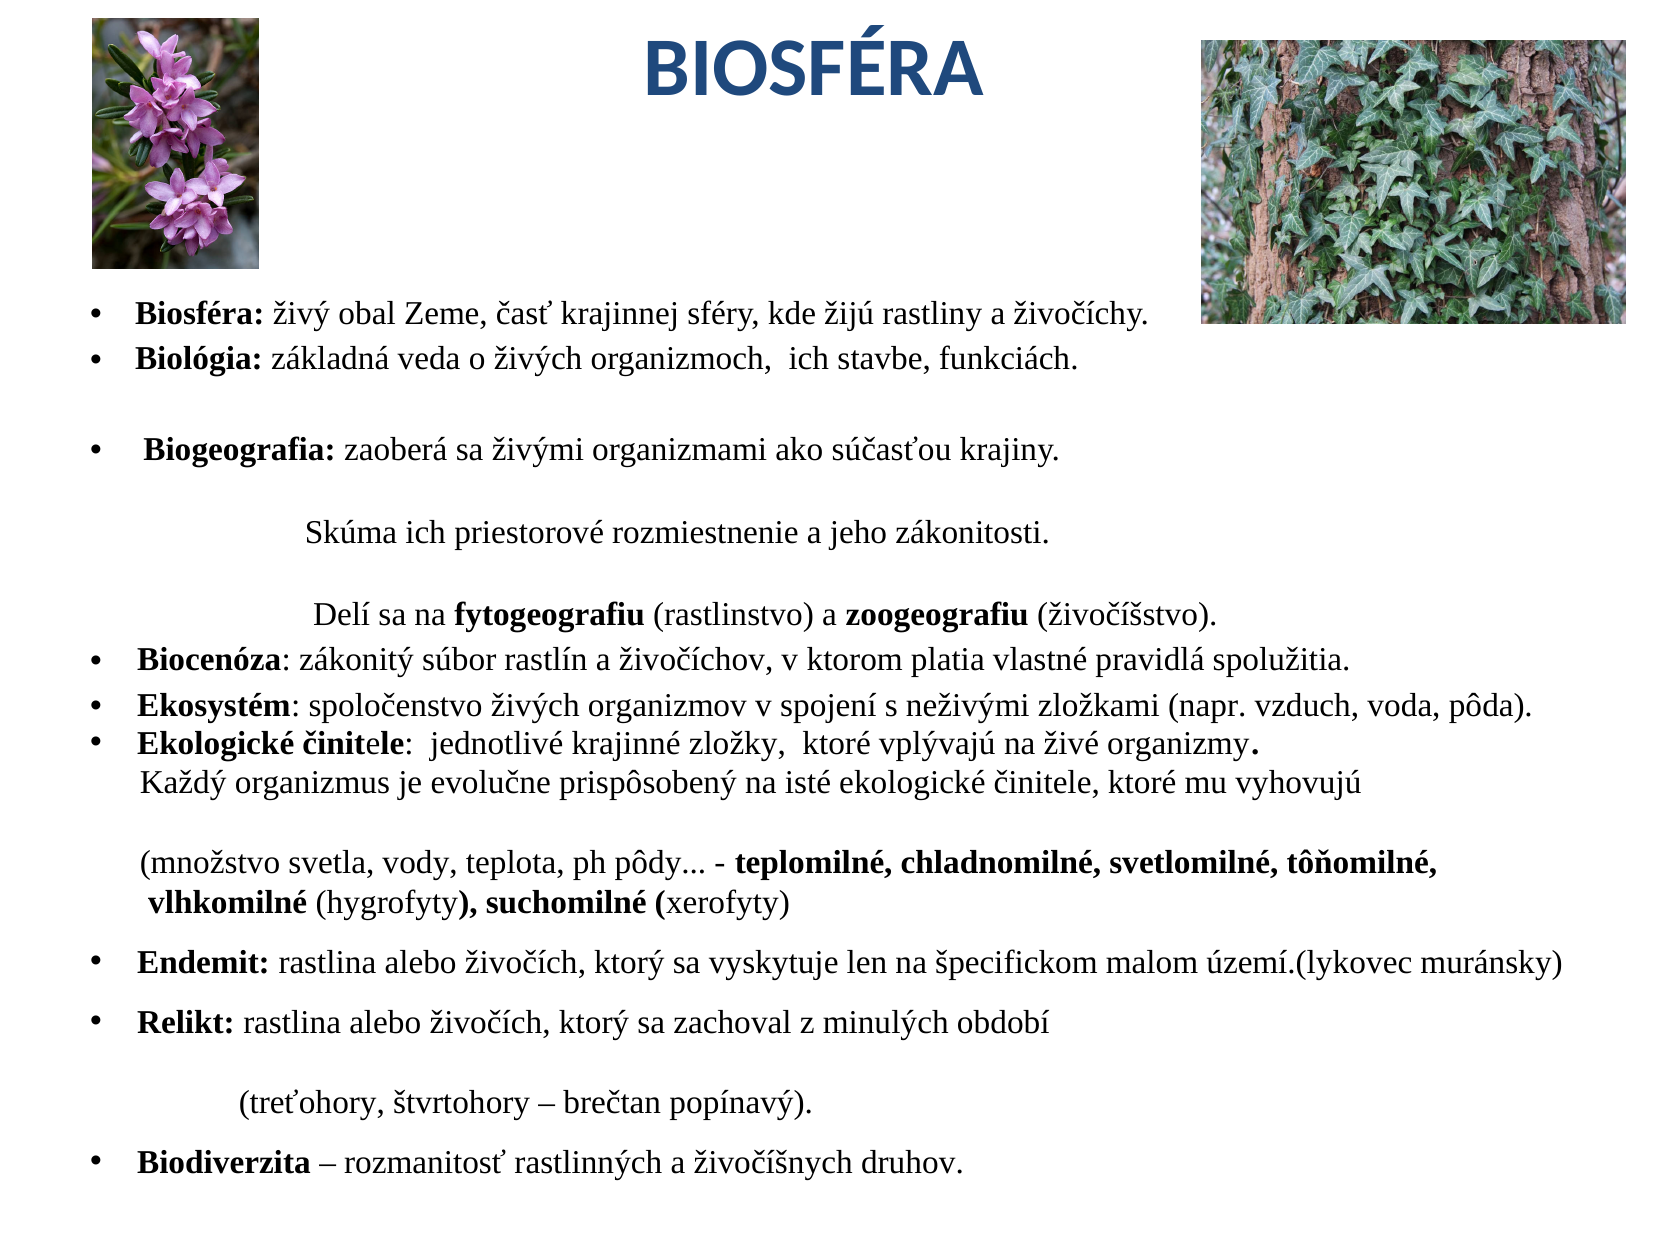

BIOSFÉRA
 Biosféra: živý obal Zeme, časť krajinnej sféry, kde žijú rastliny a živočíchy.
 Biológia: základná veda o živých organizmoch, ich stavbe, funkciách.
 Biogeografia: zaoberá sa živými organizmami ako súčasťou krajiny.
 Skúma ich priestorové rozmiestnenie a jeho zákonitosti.
 Delí sa na fytogeografiu (rastlinstvo) a zoogeografiu (živočíšstvo).
Biocenóza: zákonitý súbor rastlín a živočíchov, v ktorom platia vlastné pravidlá spolužitia.
Ekosystém: spoločenstvo živých organizmov v spojení s neživými zložkami (napr. vzduch, voda, pôda).
Ekologické činitele: jednotlivé krajinné zložky, ktoré vplývajú na živé organizmy.
 Každý organizmus je evolučne prispôsobený na isté ekologické činitele, ktoré mu vyhovujú
 (množstvo svetla, vody, teplota, ph pôdy... - teplomilné, chladnomilné, svetlomilné, tôňomilné,
 vlhkomilné (hygrofyty), suchomilné (xerofyty)
Endemit: rastlina alebo živočích, ktorý sa vyskytuje len na špecifickom malom území.(lykovec muránsky)
Relikt: rastlina alebo živočích, ktorý sa zachoval z minulých období
 (treťohory, štvrtohory – brečtan popínavý).
Biodiverzita – rozmanitosť rastlinných a živočíšnych druhov.